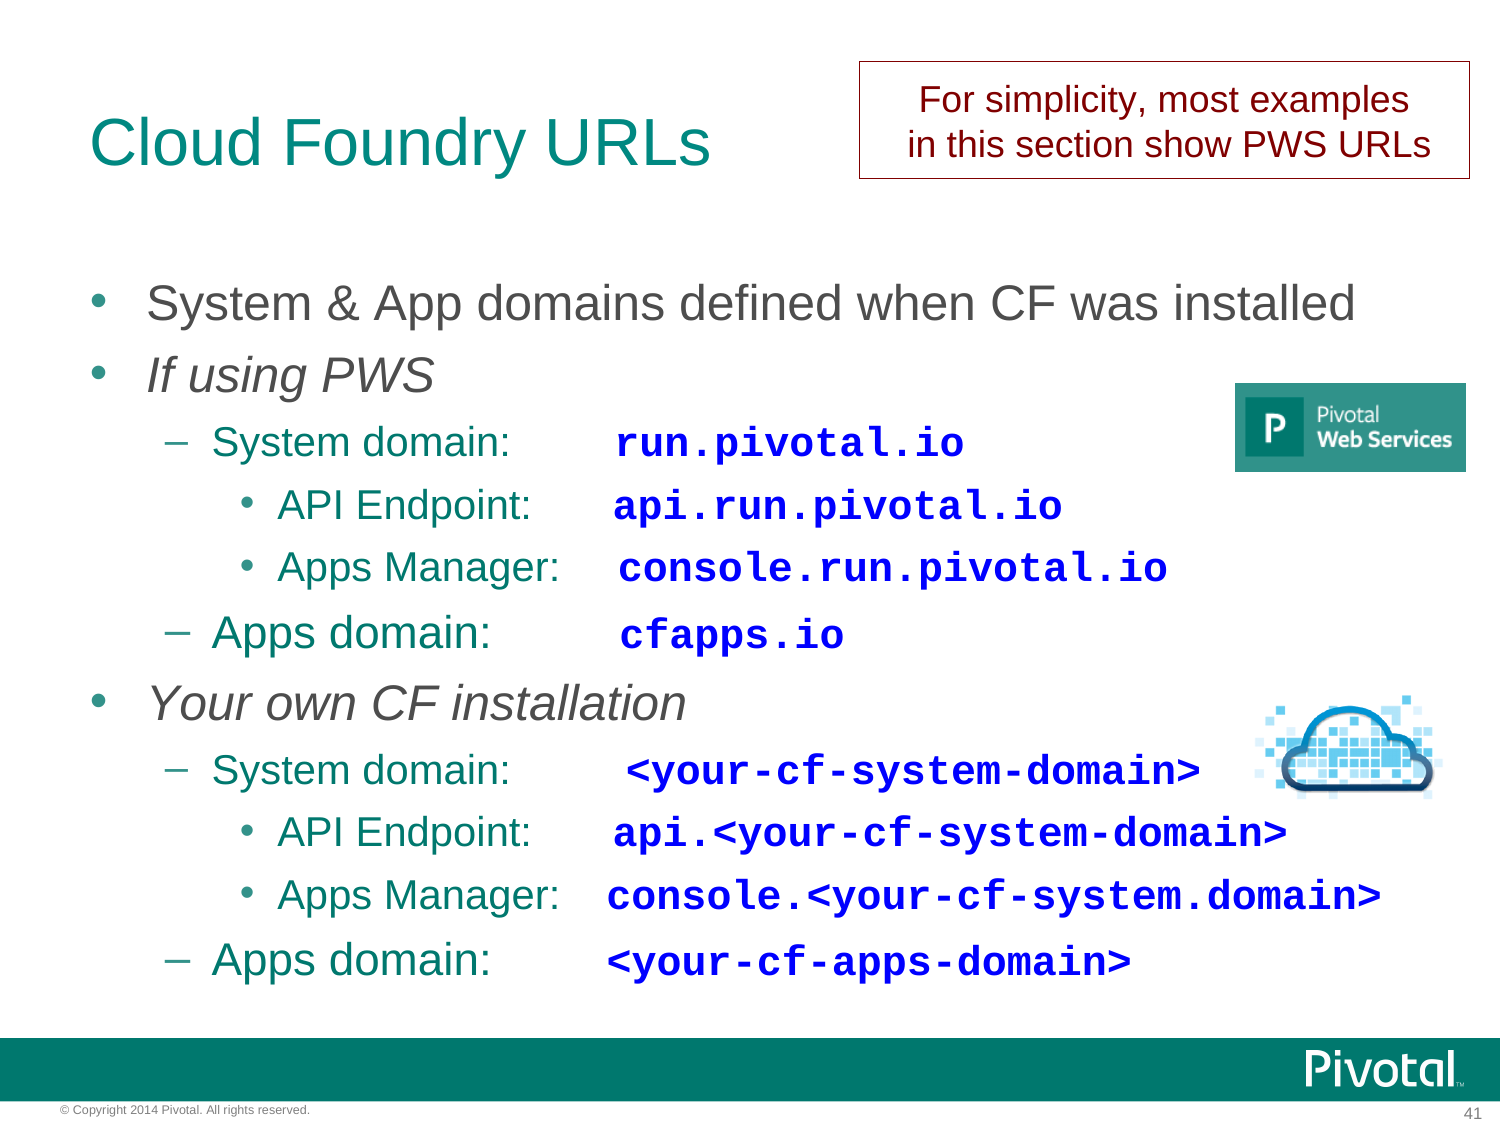

# Cloud Foundry URLs
For simplicity, most examples
 in this section show PWS URLs
System & App domains defined when CF was installed
If using PWS
System domain: run.pivotal.io
API Endpoint: api.run.pivotal.io
Apps Manager: console.run.pivotal.io
Apps domain: cfapps.io
Your own CF installation
System domain: <your-cf-system-domain>
API Endpoint: api.<your-cf-system-domain>
Apps Manager: console.<your-cf-system.domain>
Apps domain: <your-cf-apps-domain>